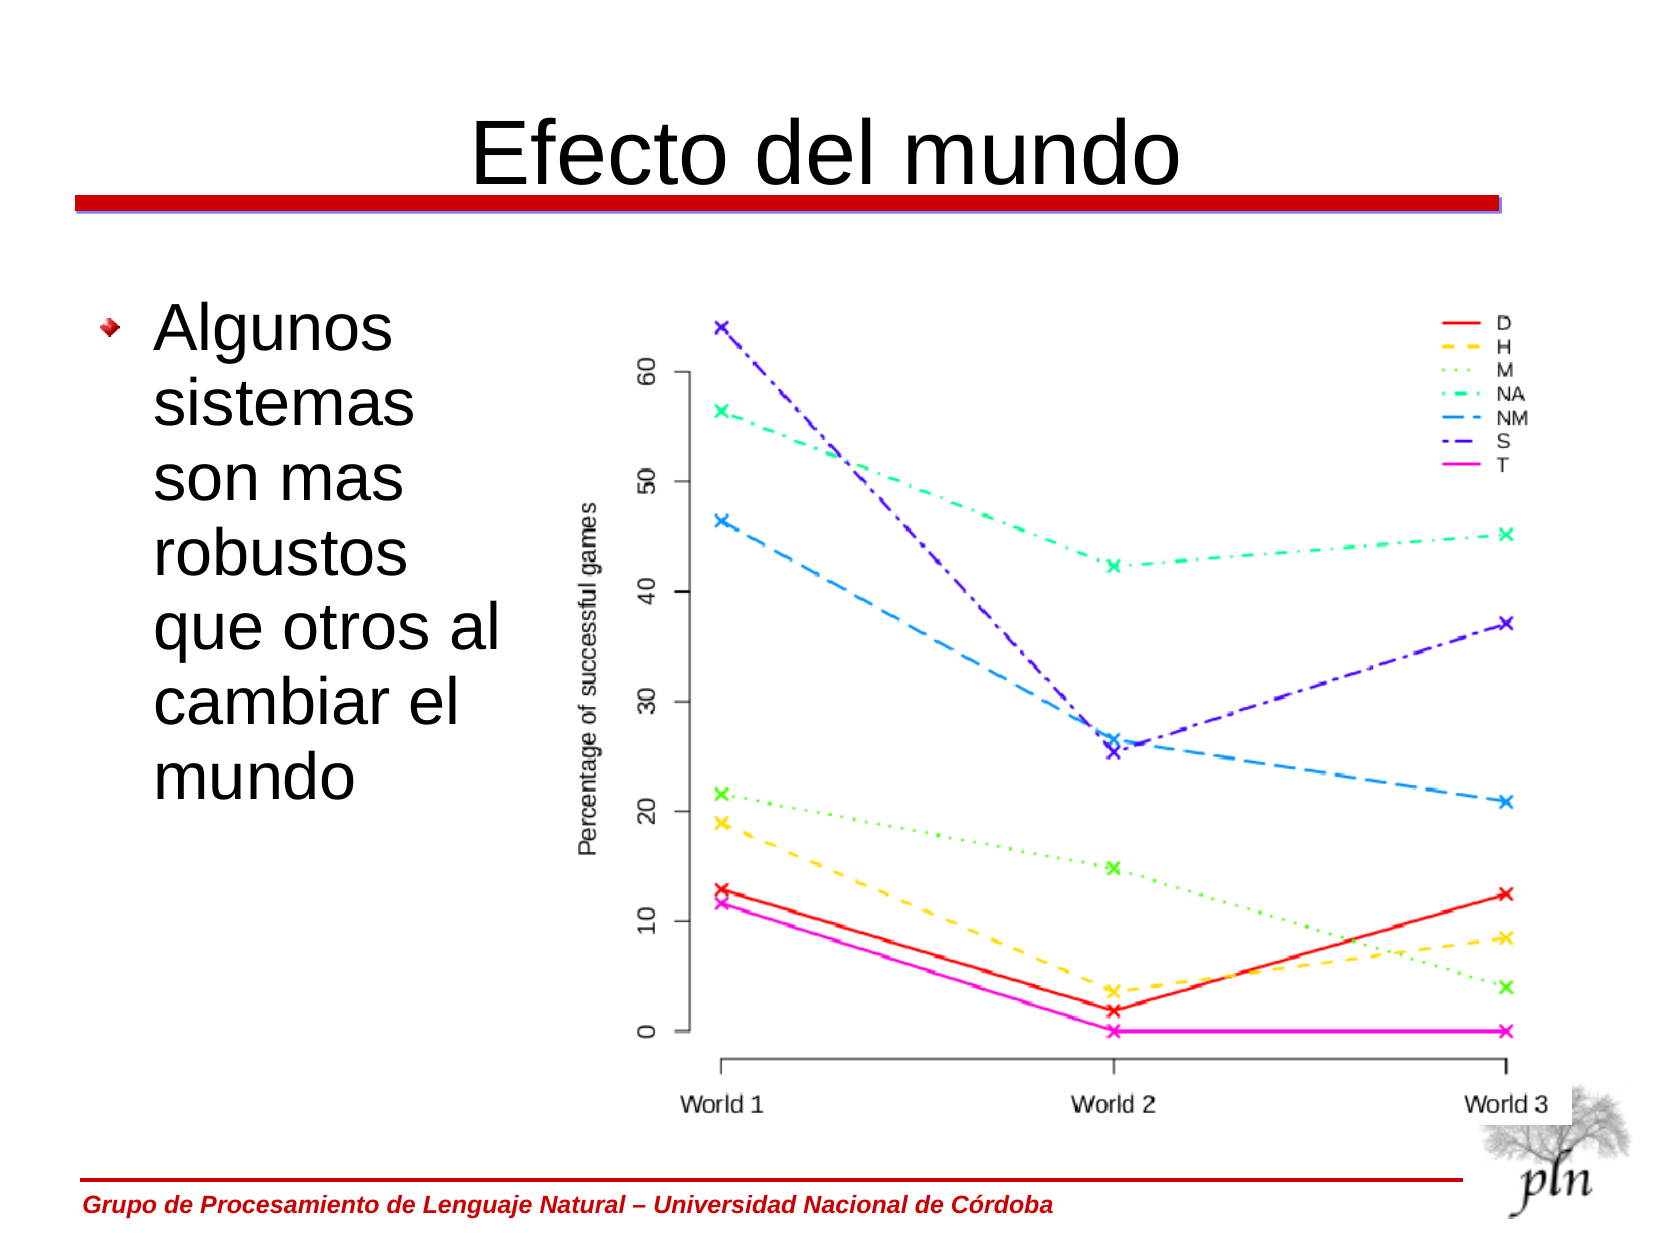

# Efecto del mundo
Algunos sistemas son mas robustos que otros al cambiar el mundo